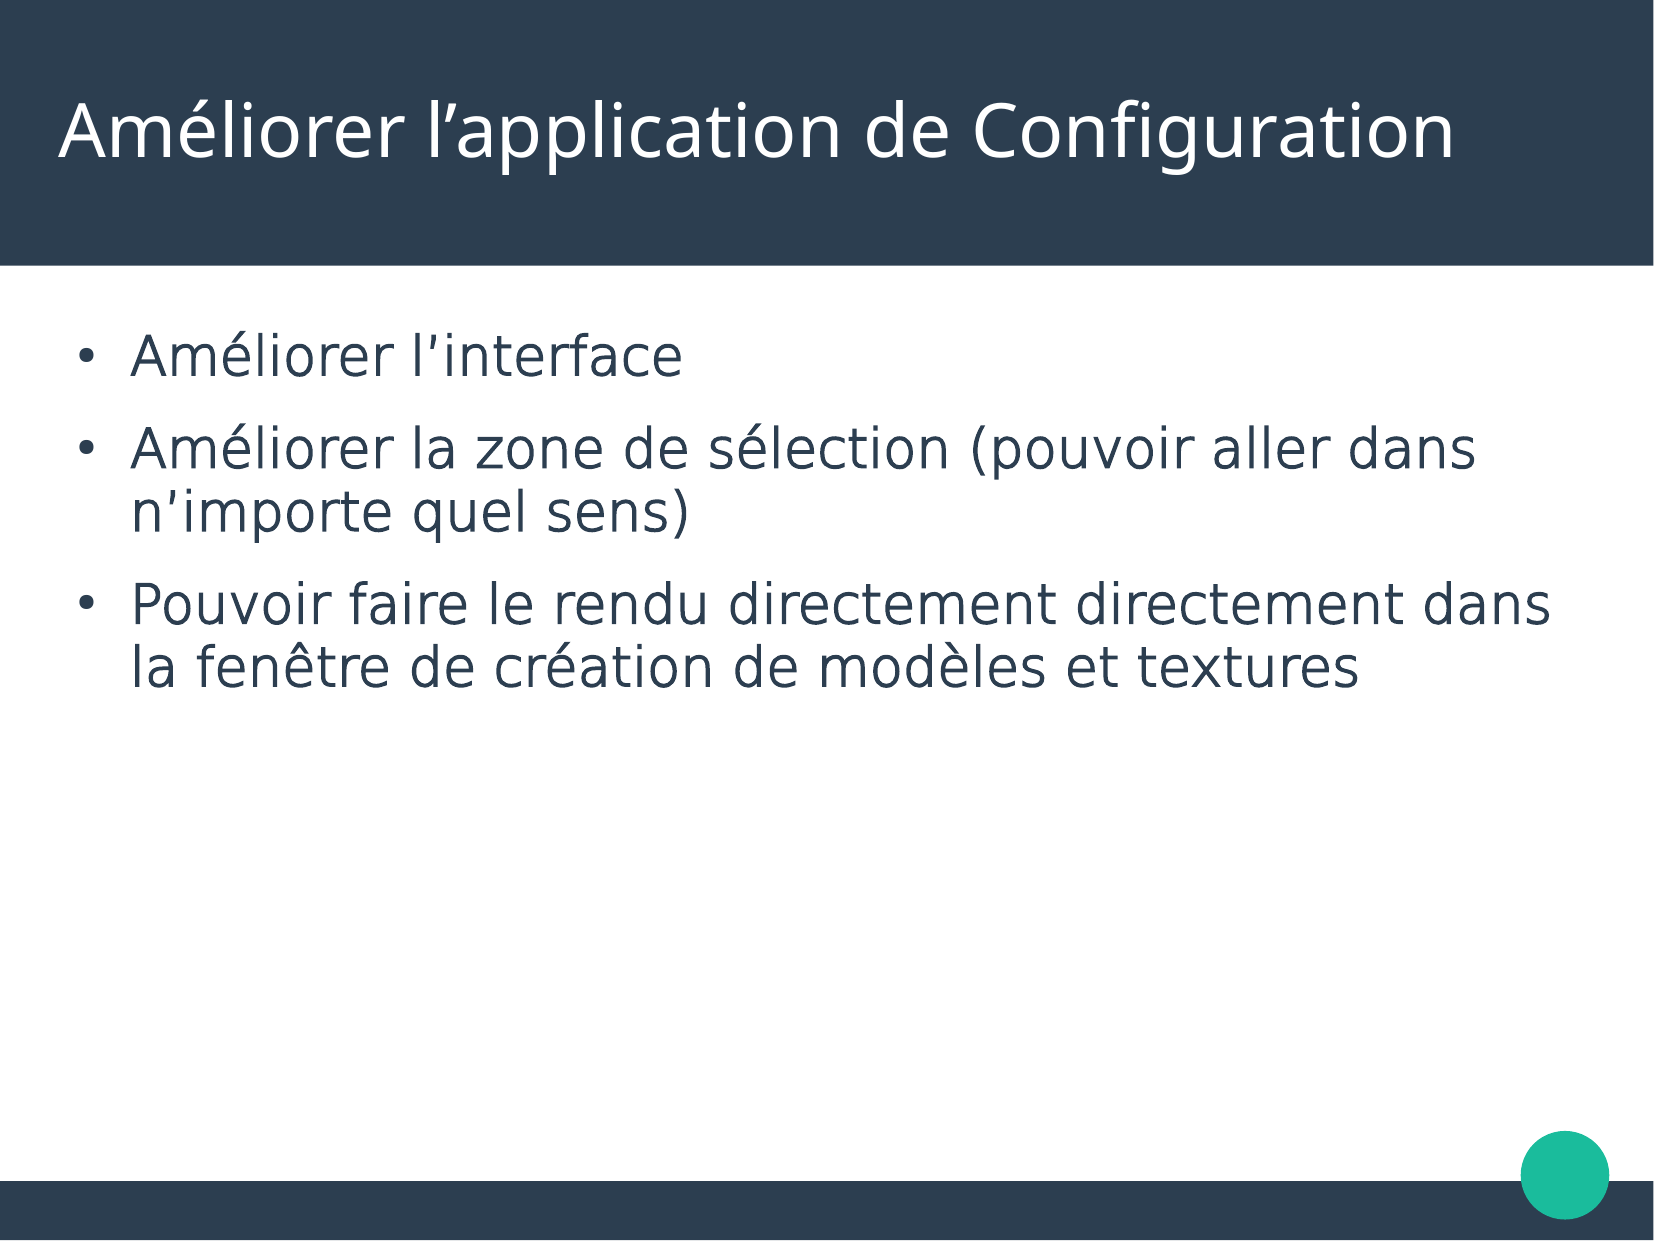

# Améliorer l’application de Configuration
Améliorer l’interface
Améliorer la zone de sélection (pouvoir aller dans n’importe quel sens)
Pouvoir faire le rendu directement directement dans la fenêtre de création de modèles et textures